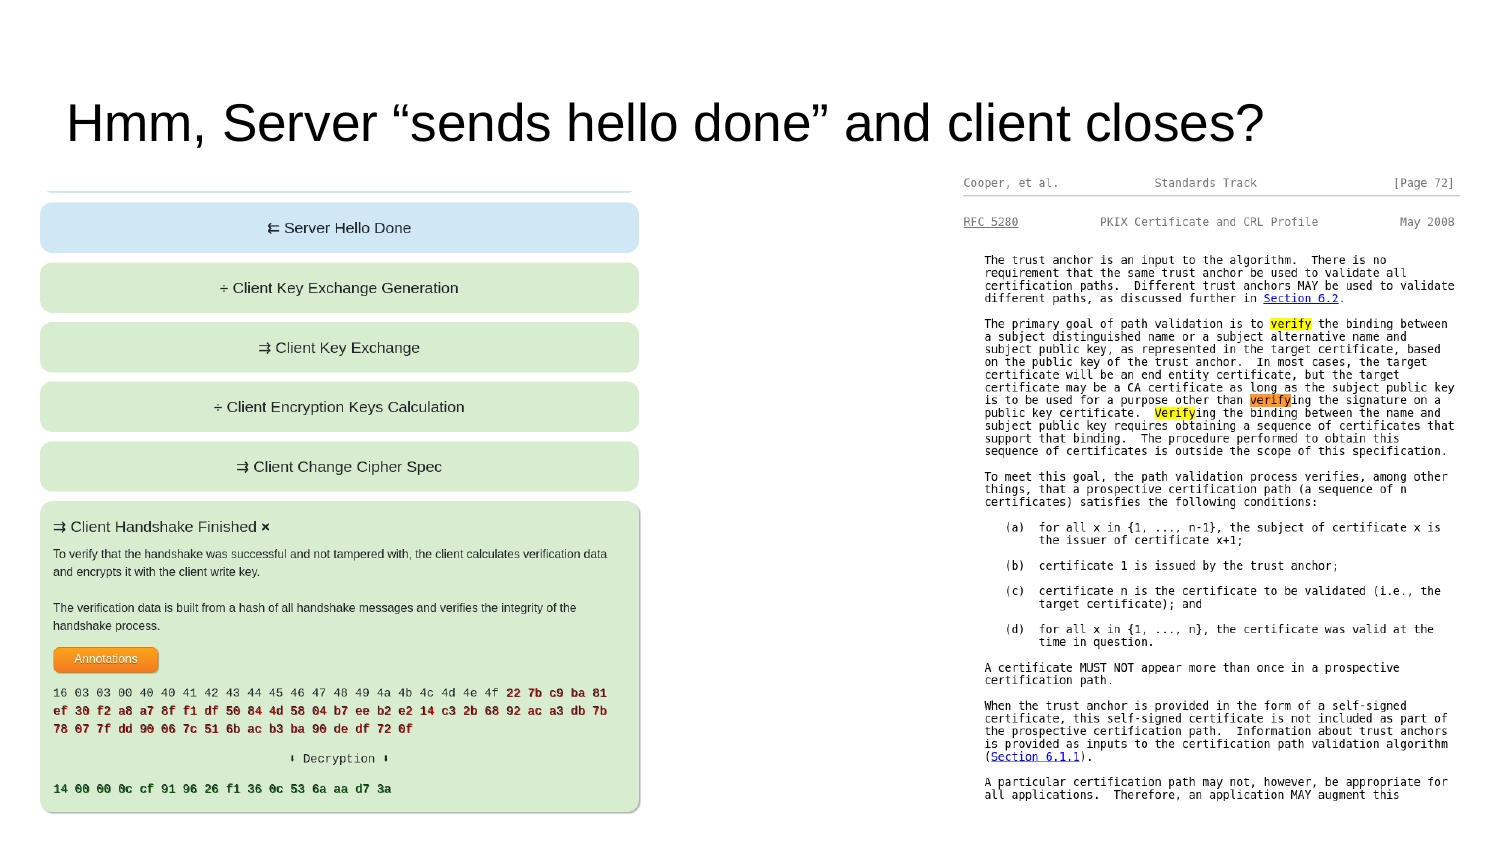

# Hmm, Server “sends hello done” and client closes?